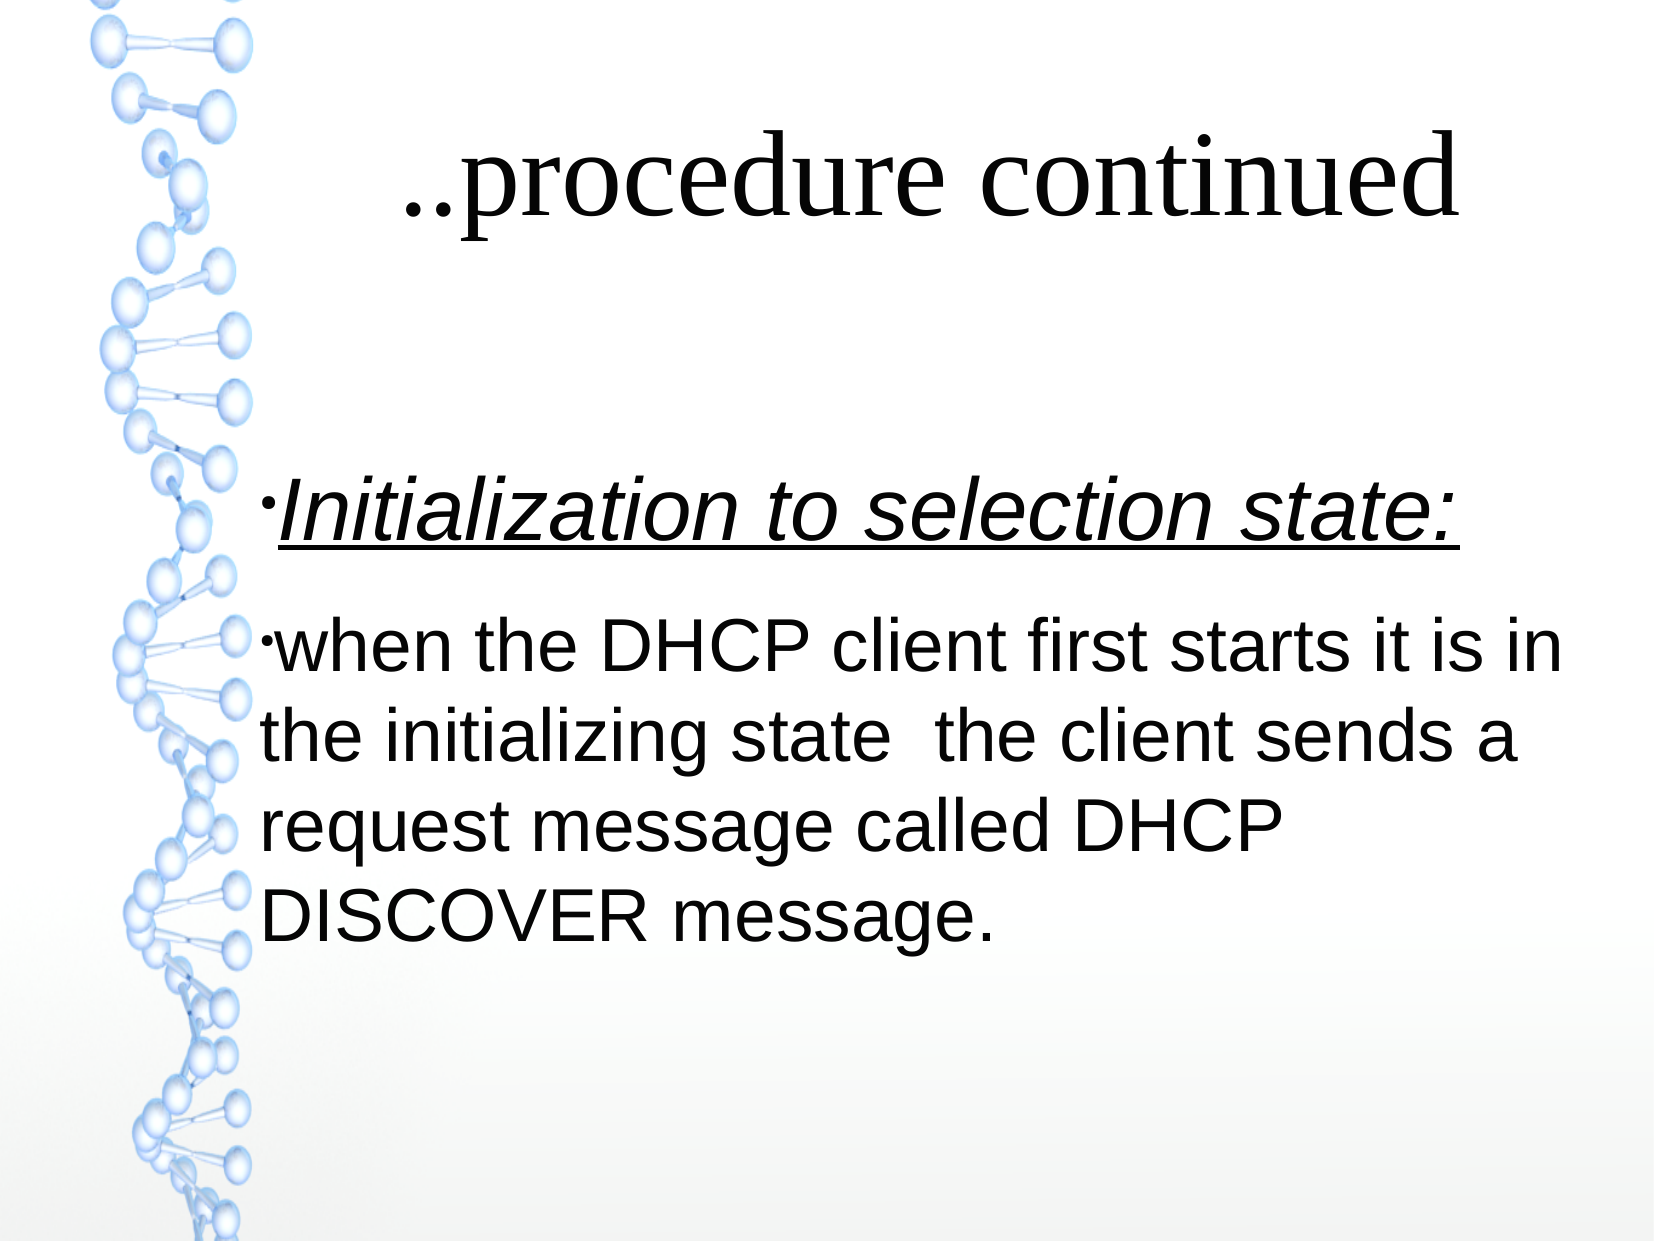

# ..procedure continued
Initialization to selection state:
when the DHCP client first starts it is in the initializing state the client sends a request message called DHCP DISCOVER message.